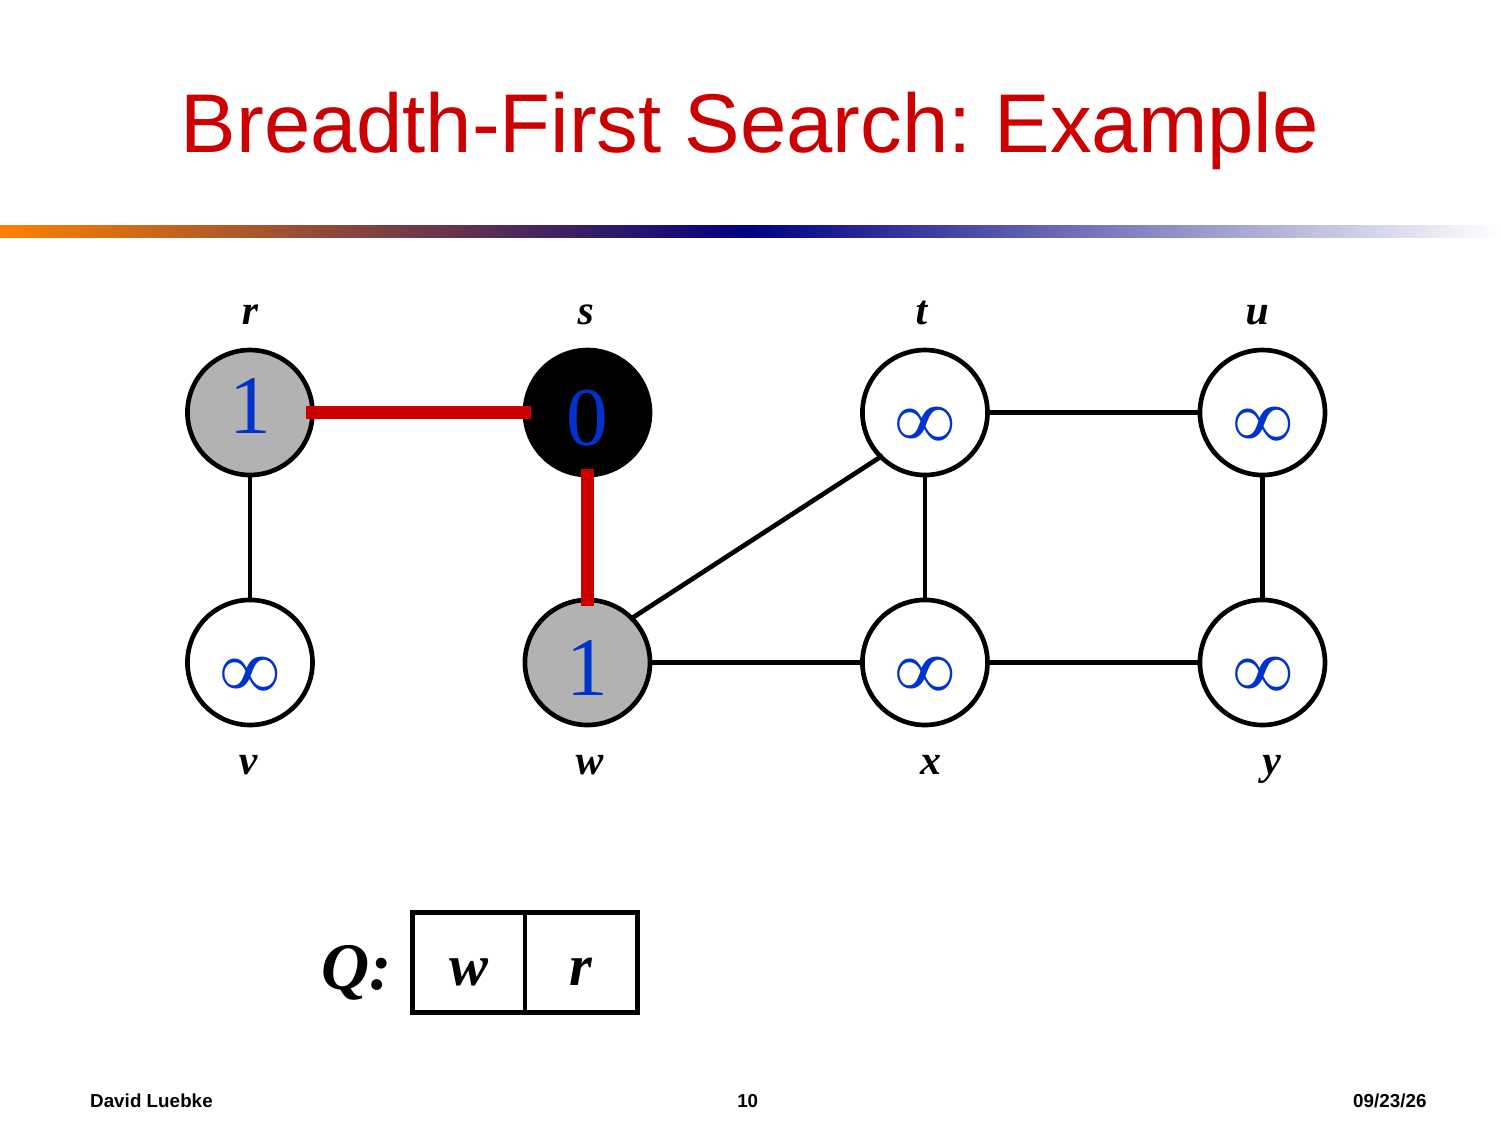

# Breadth-First Search: Example
r
s
t
u
1
0



1


v
w
x
y
Q:
w
r
David Luebke